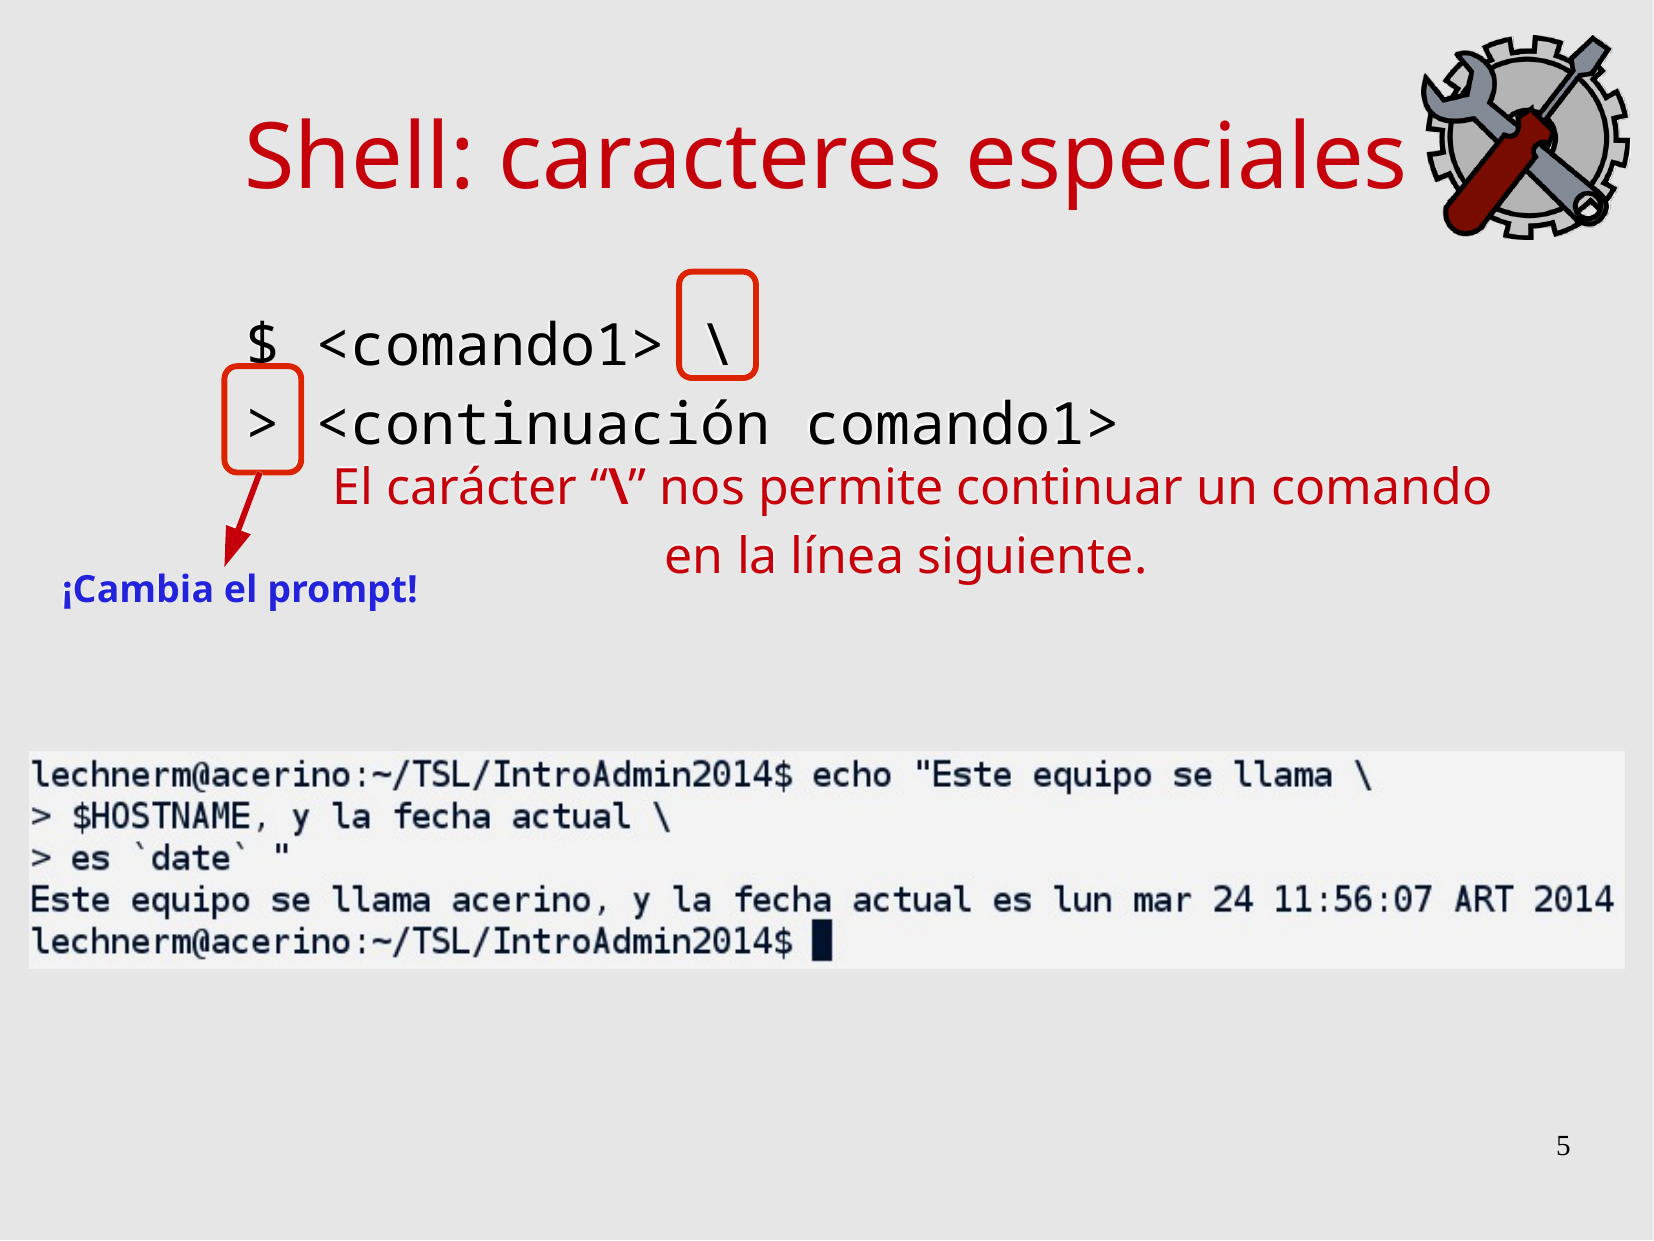

# Shell: caracteres especiales
$ <comando1> \
> <continuación comando1>
El carácter “\” nos permite continuar un comando
en la línea siguiente.
¡Cambia el prompt!
5